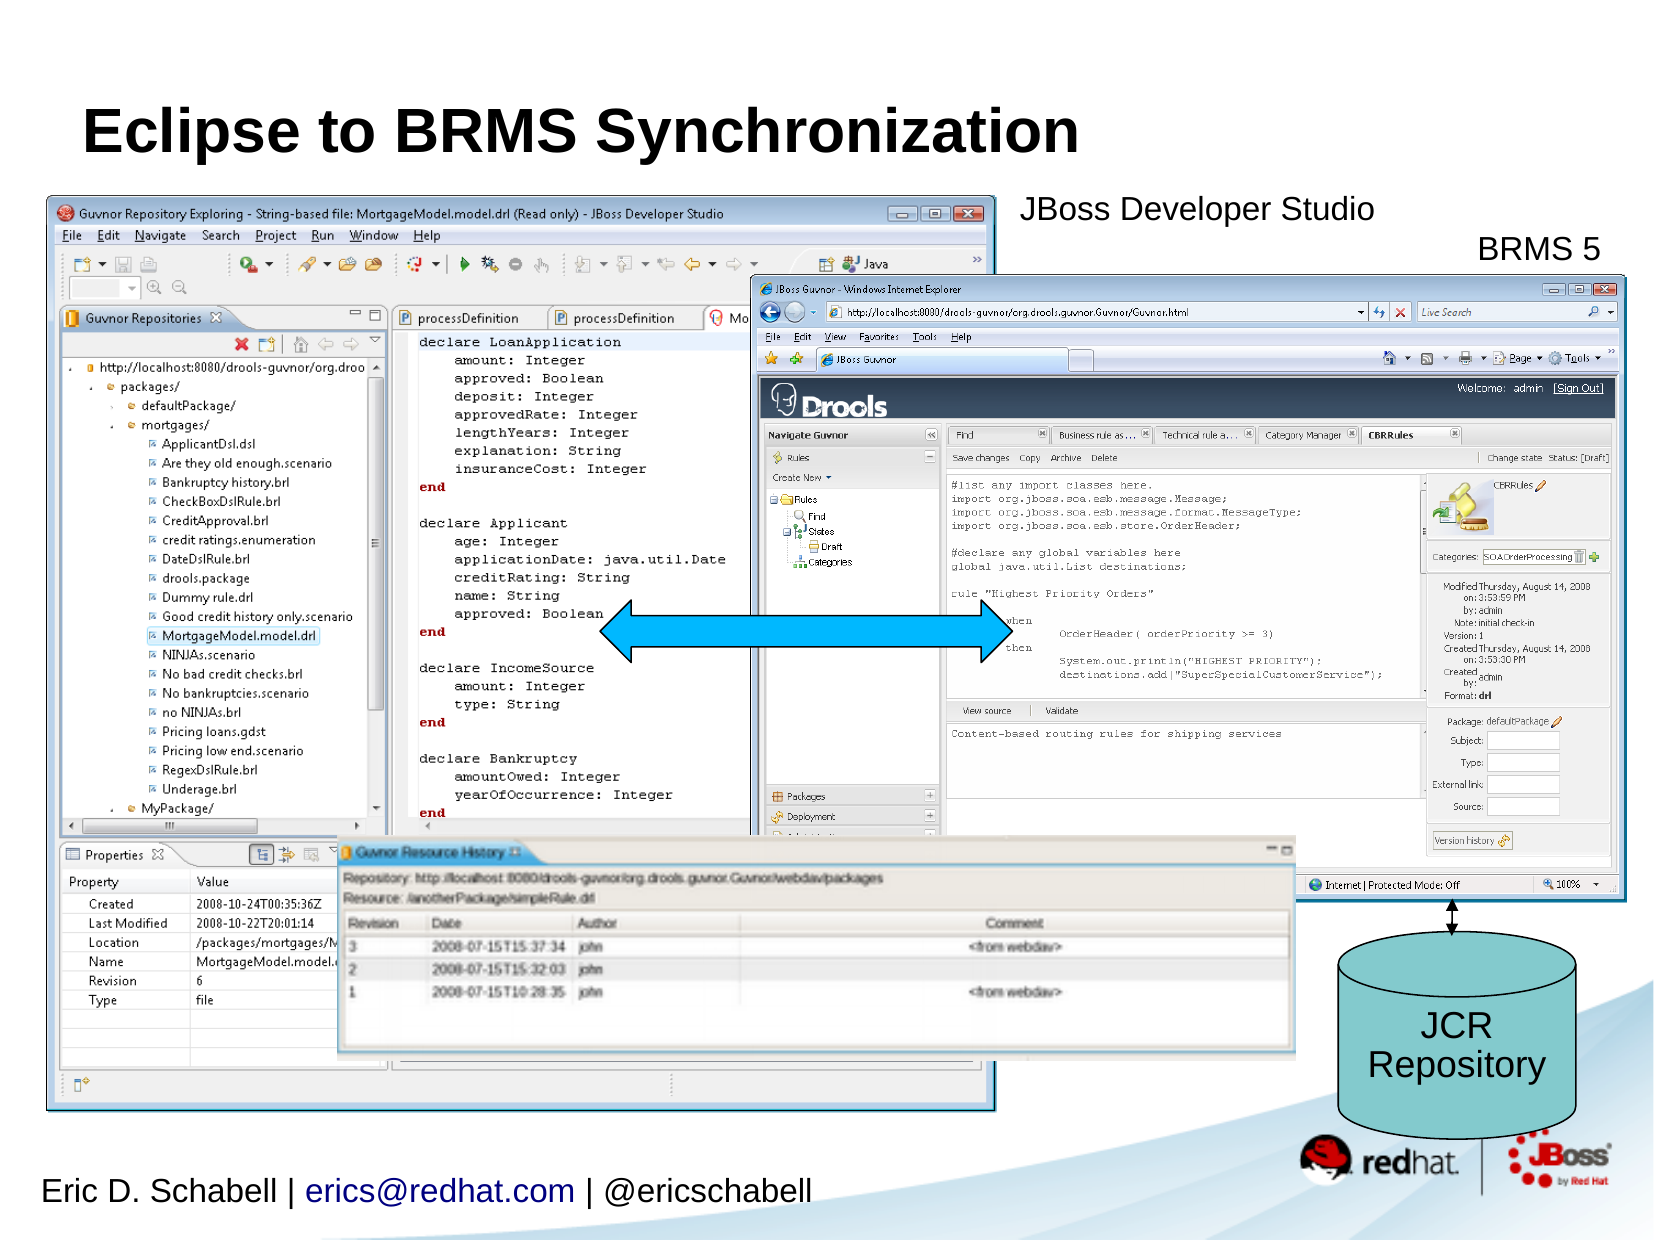

# Eclipse to BRMS Synchronization
JBoss Developer Studio
BRMS 5
JCR
Repository